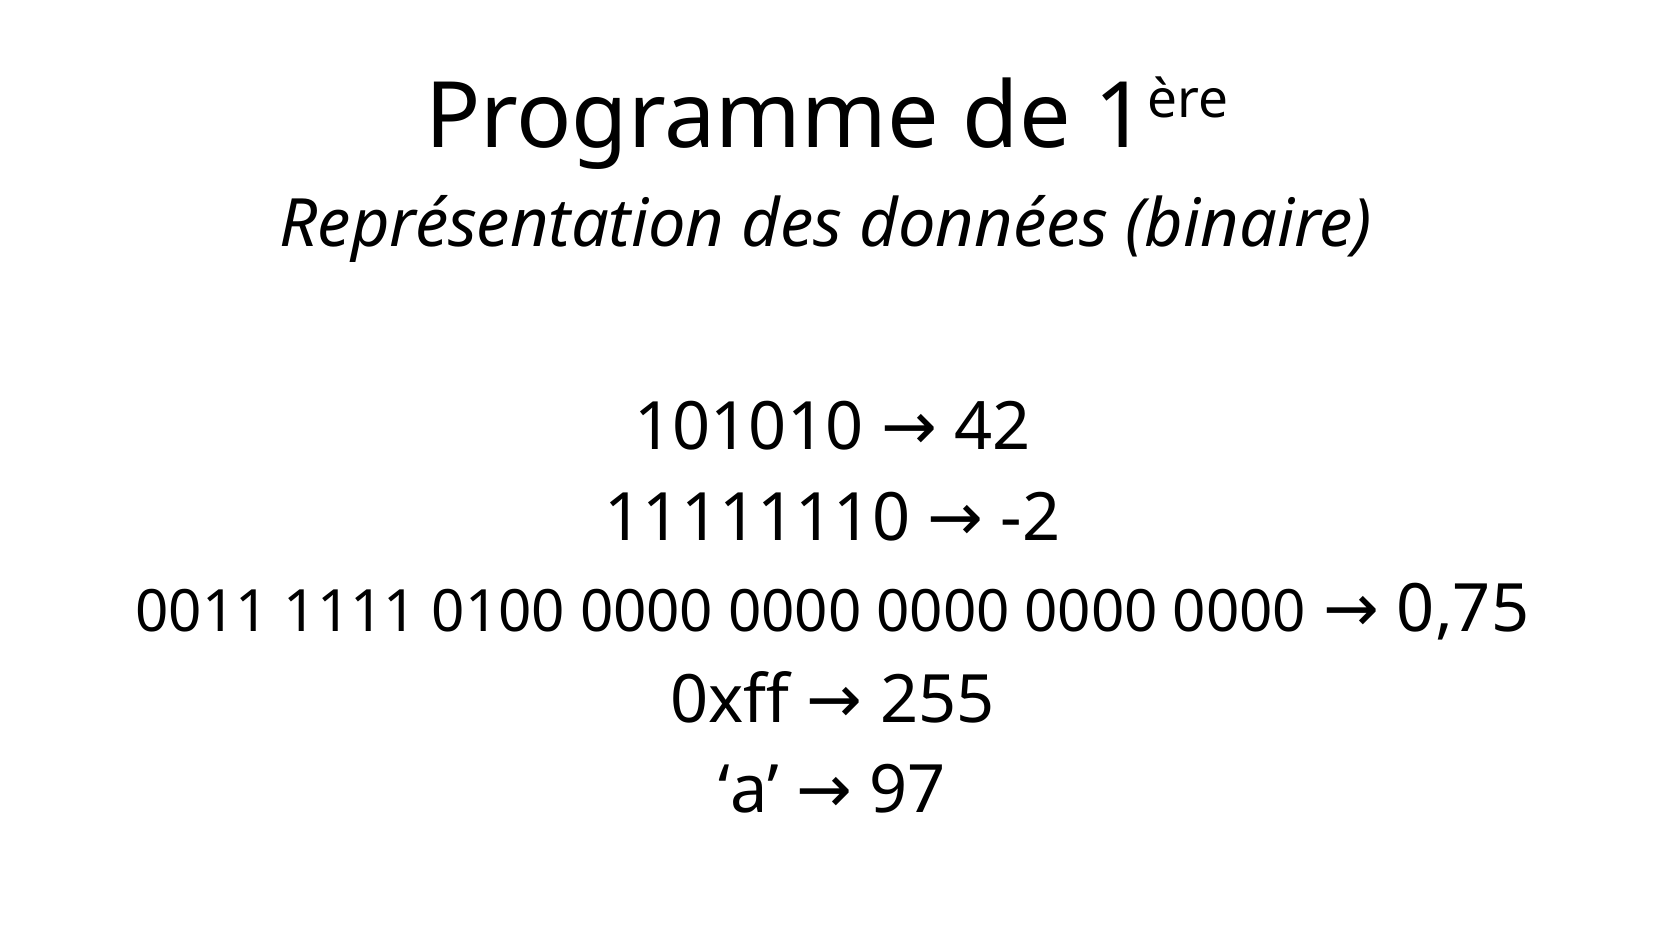

# Programme de 1ère Représentation des données (binaire)
101010 → 42
11111110 → -2
0011 1111 0100 0000 0000 0000 0000 0000 → 0,75
0xff → 255
‘a’ → 97